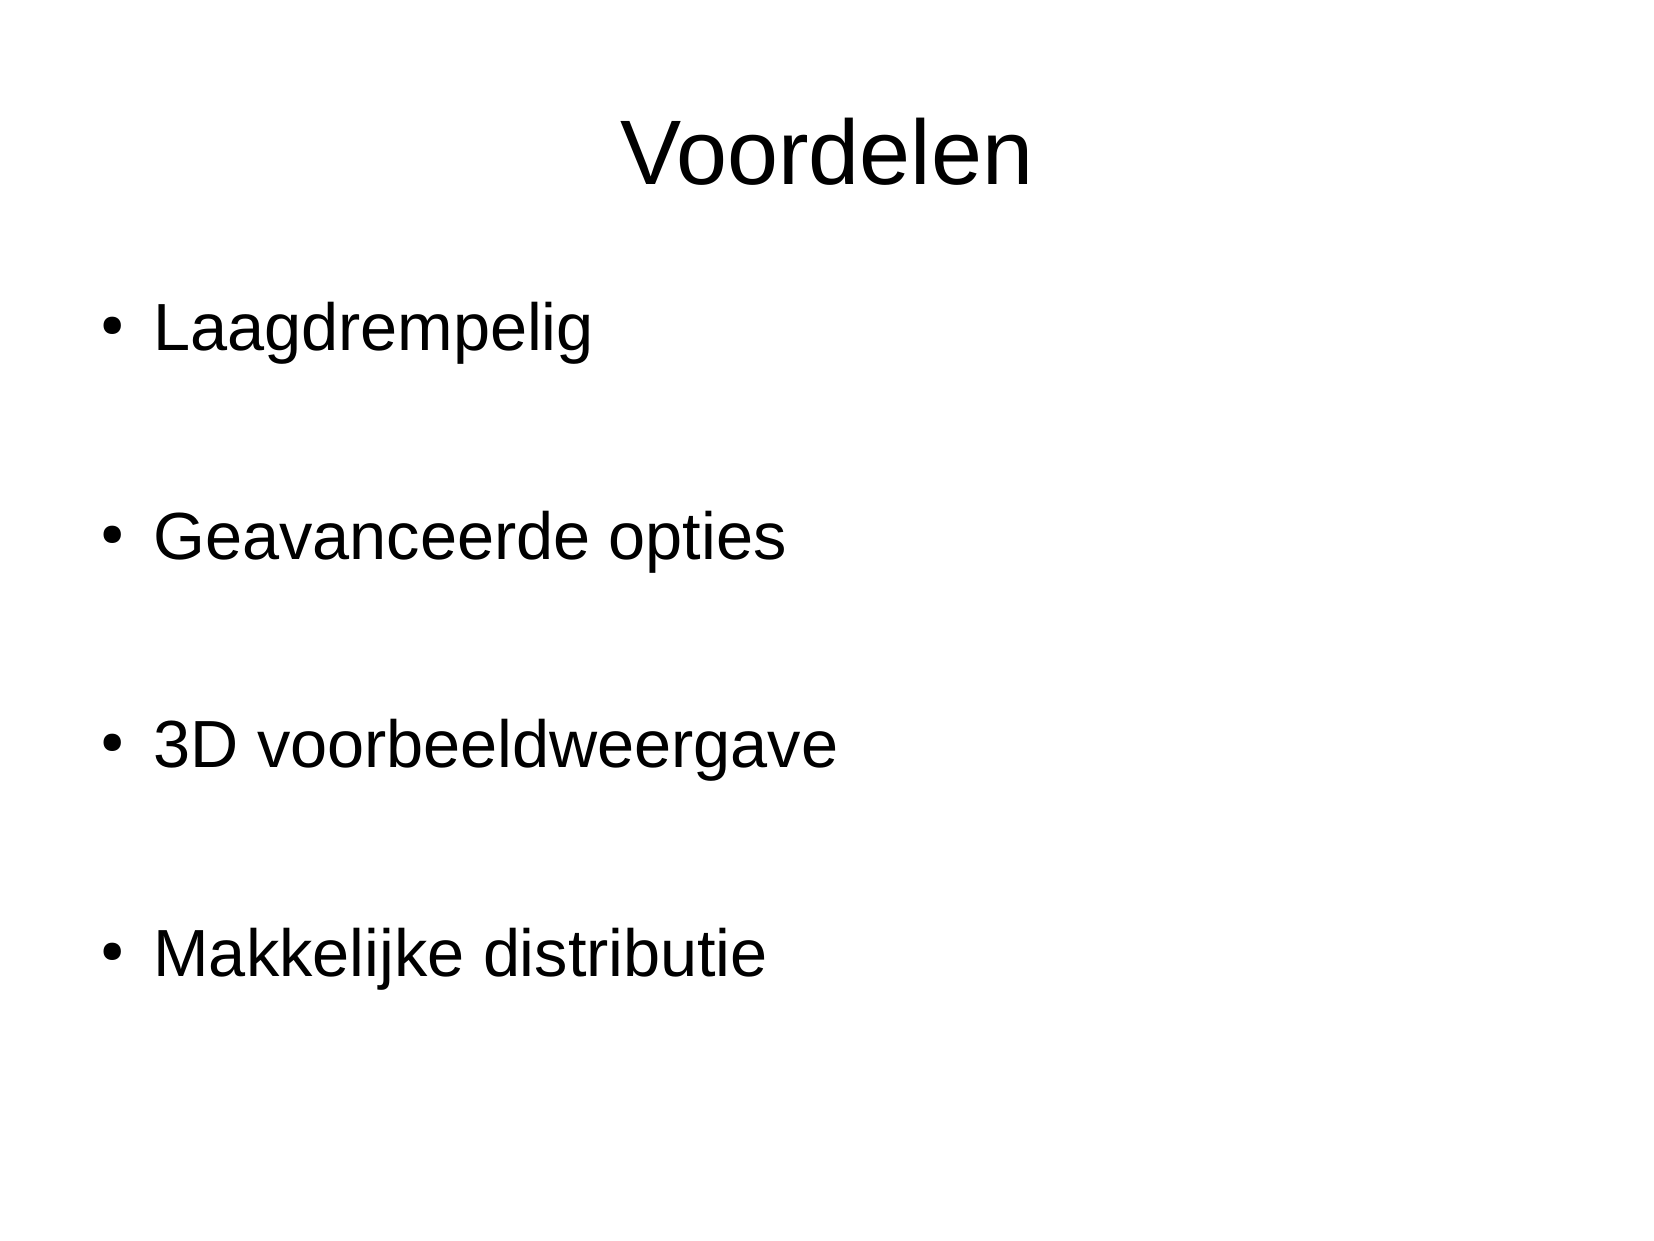

# Voordelen
Laagdrempelig
Geavanceerde opties
3D voorbeeldweergave
Makkelijke distributie